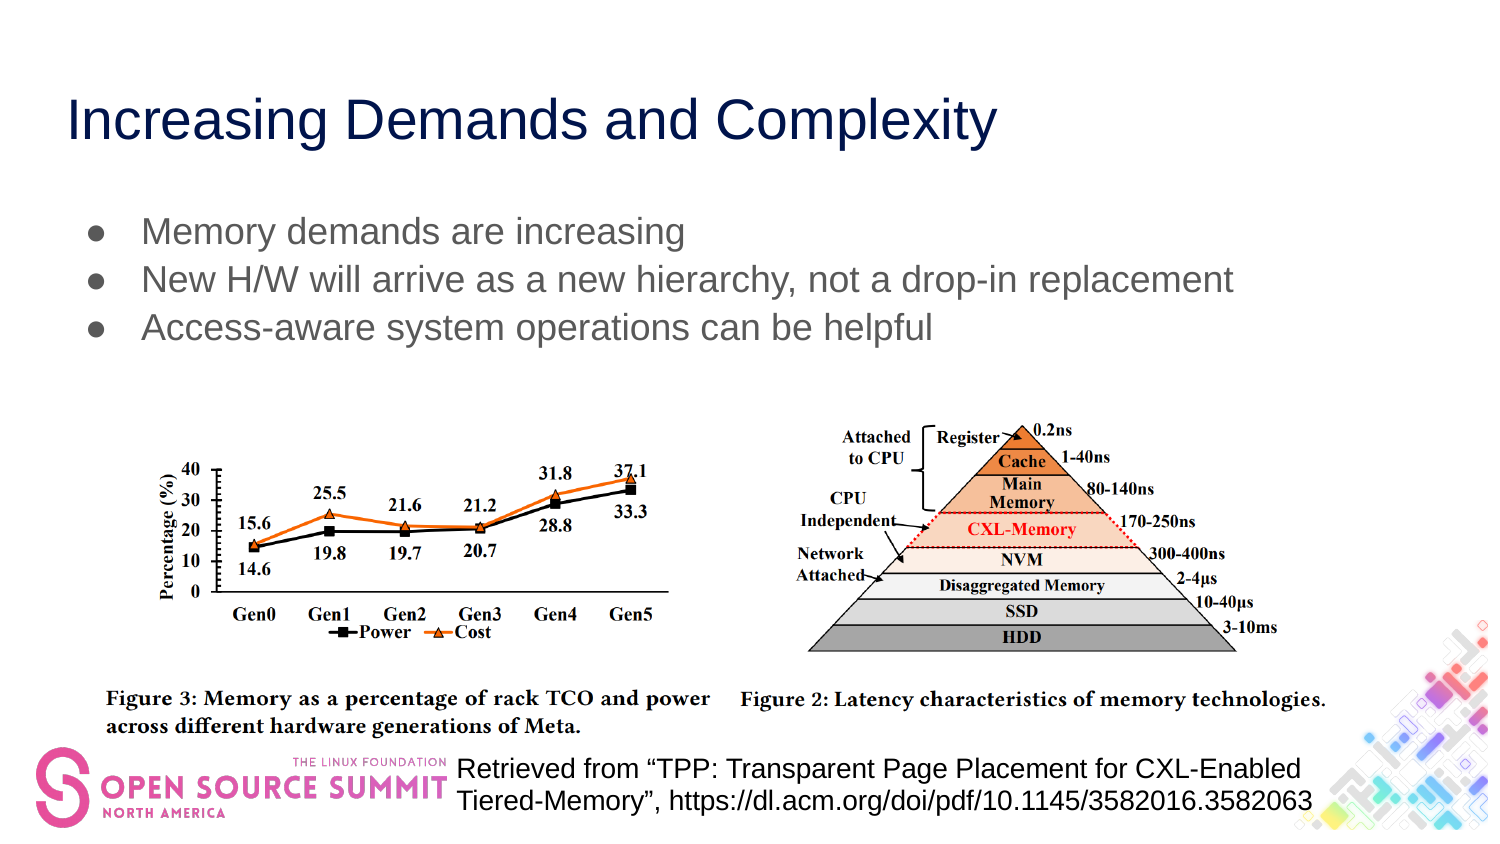

# Increasing Demands and Complexity
Memory demands are increasing
New H/W will arrive as a new hierarchy, not a drop-in replacement
Access-aware system operations can be helpful
Retrieved from “TPP: Transparent Page Placement for CXL-Enabled Tiered-Memory”, https://dl.acm.org/doi/pdf/10.1145/3582016.3582063